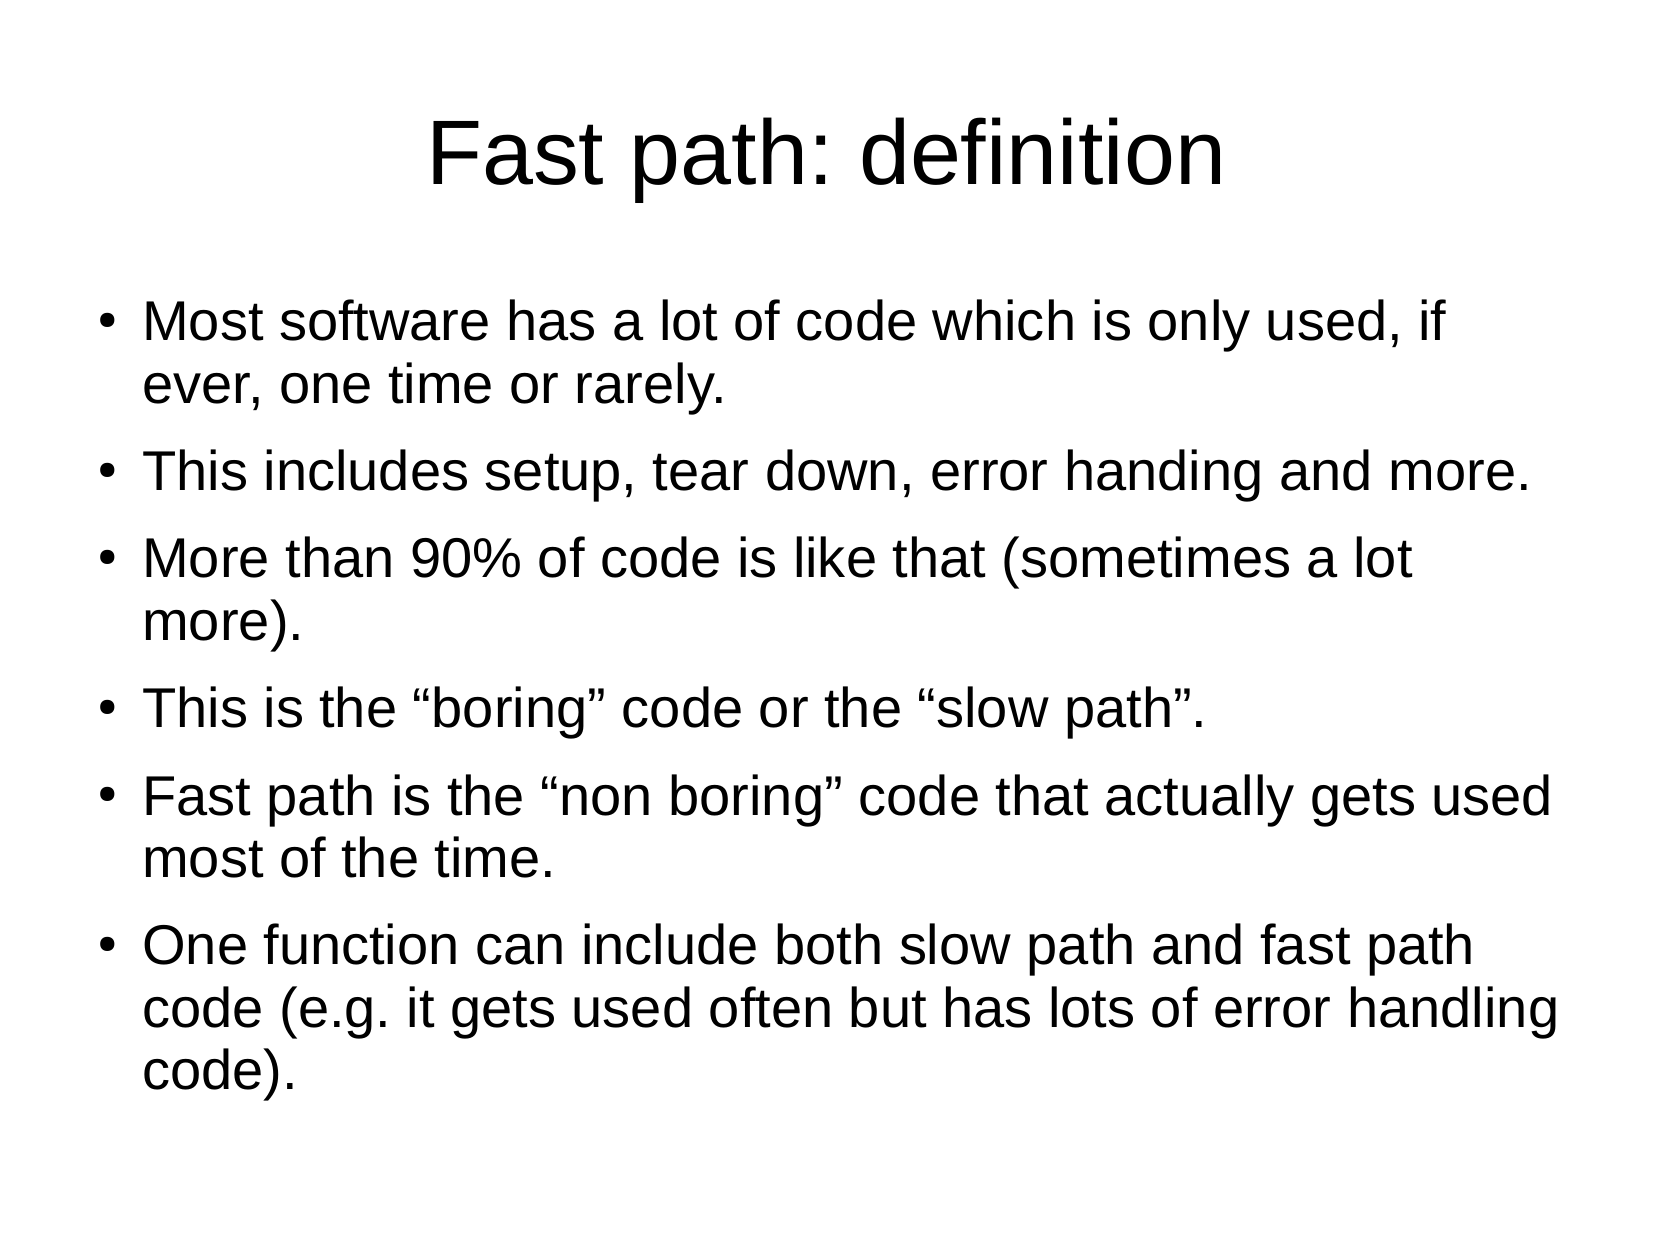

# Fast path: definition
Most software has a lot of code which is only used, if ever, one time or rarely.
This includes setup, tear down, error handing and more.
More than 90% of code is like that (sometimes a lot more).
This is the “boring” code or the “slow path”.
Fast path is the “non boring” code that actually gets used most of the time.
One function can include both slow path and fast path code (e.g. it gets used often but has lots of error handling code).